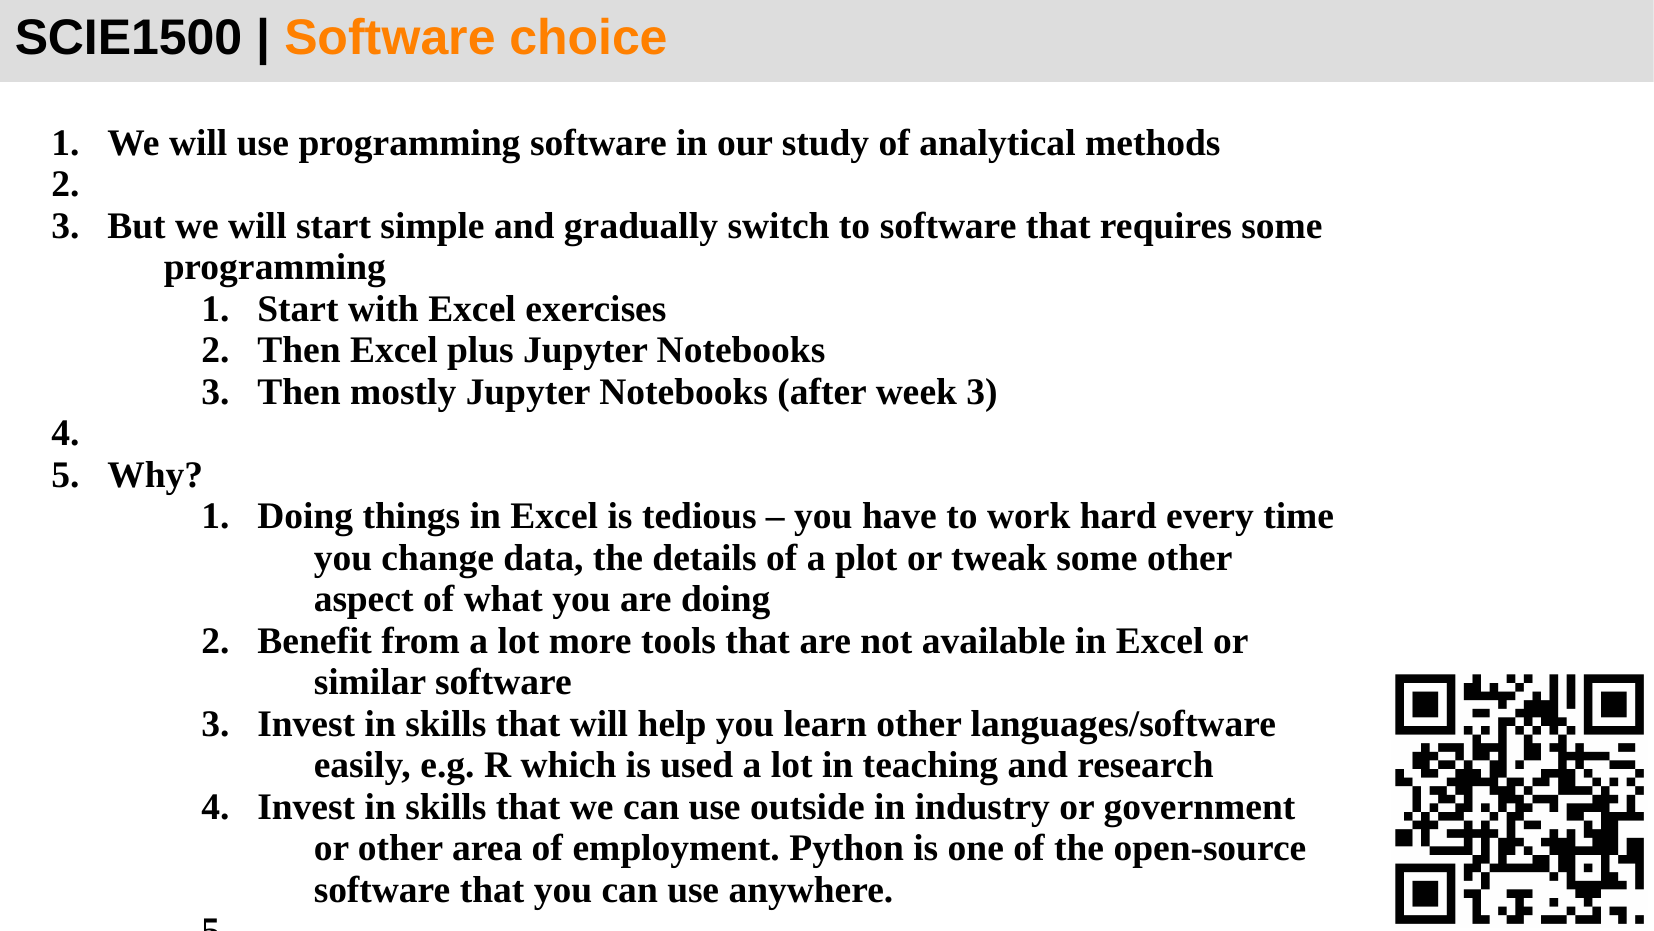

SCIE1500 | Software choice
We will use programming software in our study of analytical methods
But we will start simple and gradually switch to software that requires some programming
Start with Excel exercises
Then Excel plus Jupyter Notebooks
Then mostly Jupyter Notebooks (after week 3)
Why?
Doing things in Excel is tedious – you have to work hard every time you change data, the details of a plot or tweak some other aspect of what you are doing
Benefit from a lot more tools that are not available in Excel or similar software
Invest in skills that will help you learn other languages/software easily, e.g. R which is used a lot in teaching and research
Invest in skills that we can use outside in industry or government or other area of employment. Python is one of the open-source software that you can use anywhere.